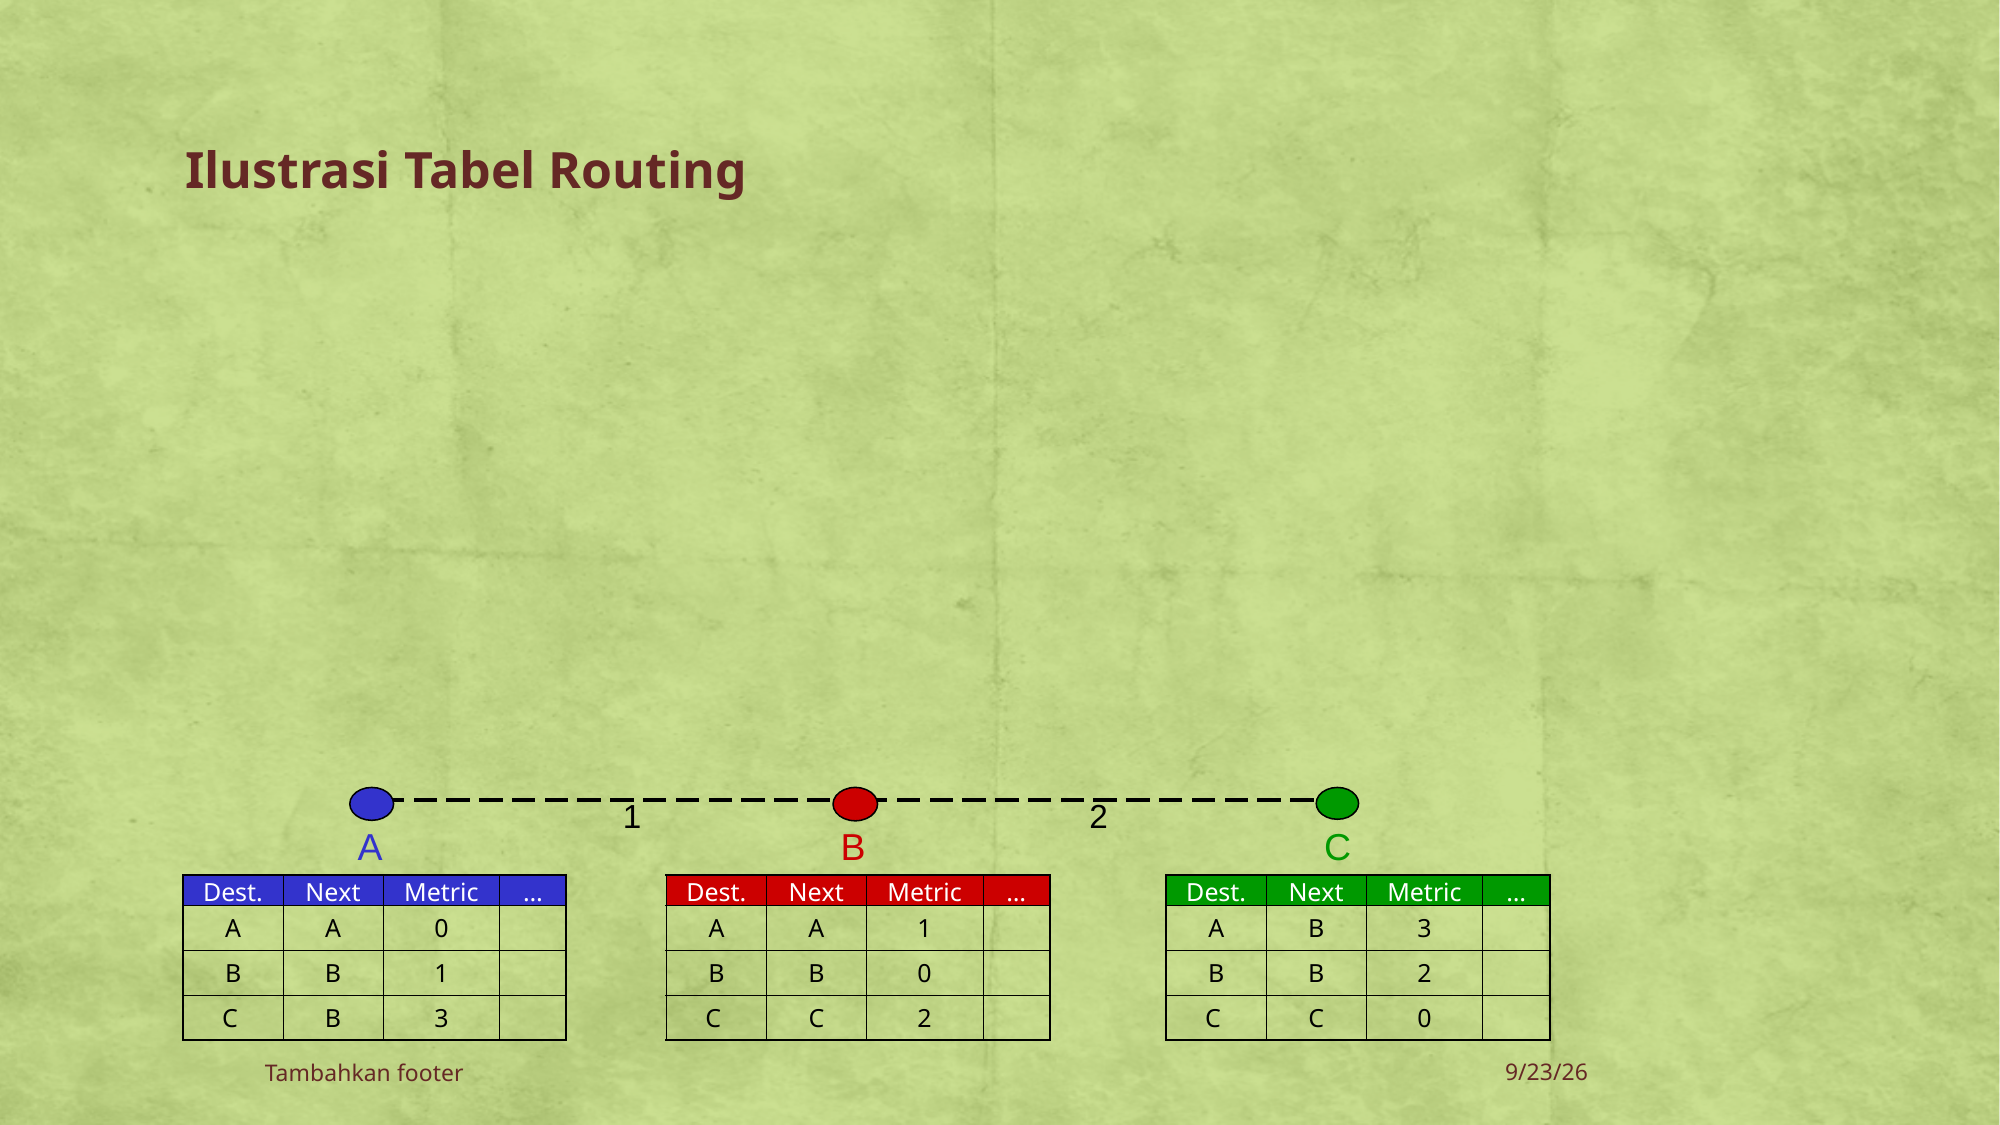

# Ilustrasi Tabel Routing
1
2
A
B
C
| Dest. | Next | Metric | … |
| --- | --- | --- | --- |
| A | A | 0 | |
| B | B | 1 | |
| C | B | 3 | |
| Dest. | Next | Metric | … |
| --- | --- | --- | --- |
| A | A | 1 | |
| B | B | 0 | |
| C | C | 2 | |
| Dest. | Next | Metric | … |
| --- | --- | --- | --- |
| A | B | 3 | |
| B | B | 2 | |
| C | C | 0 | |